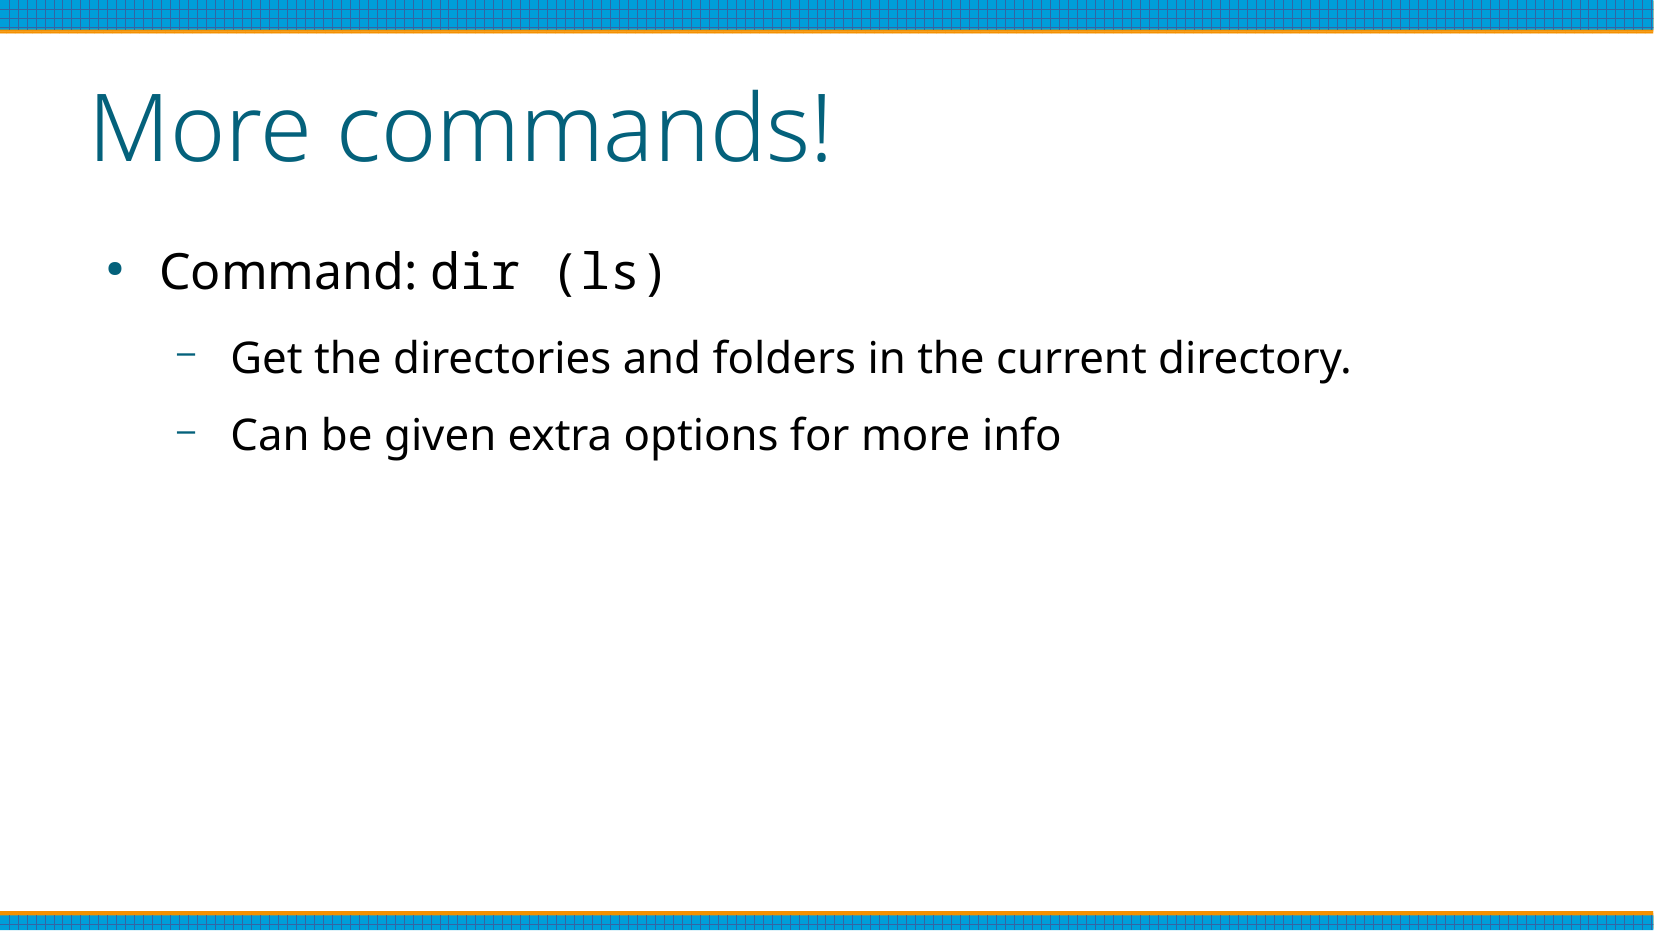

# More commands!
Command: dir (ls)
Get the directories and folders in the current directory.
Can be given extra options for more info